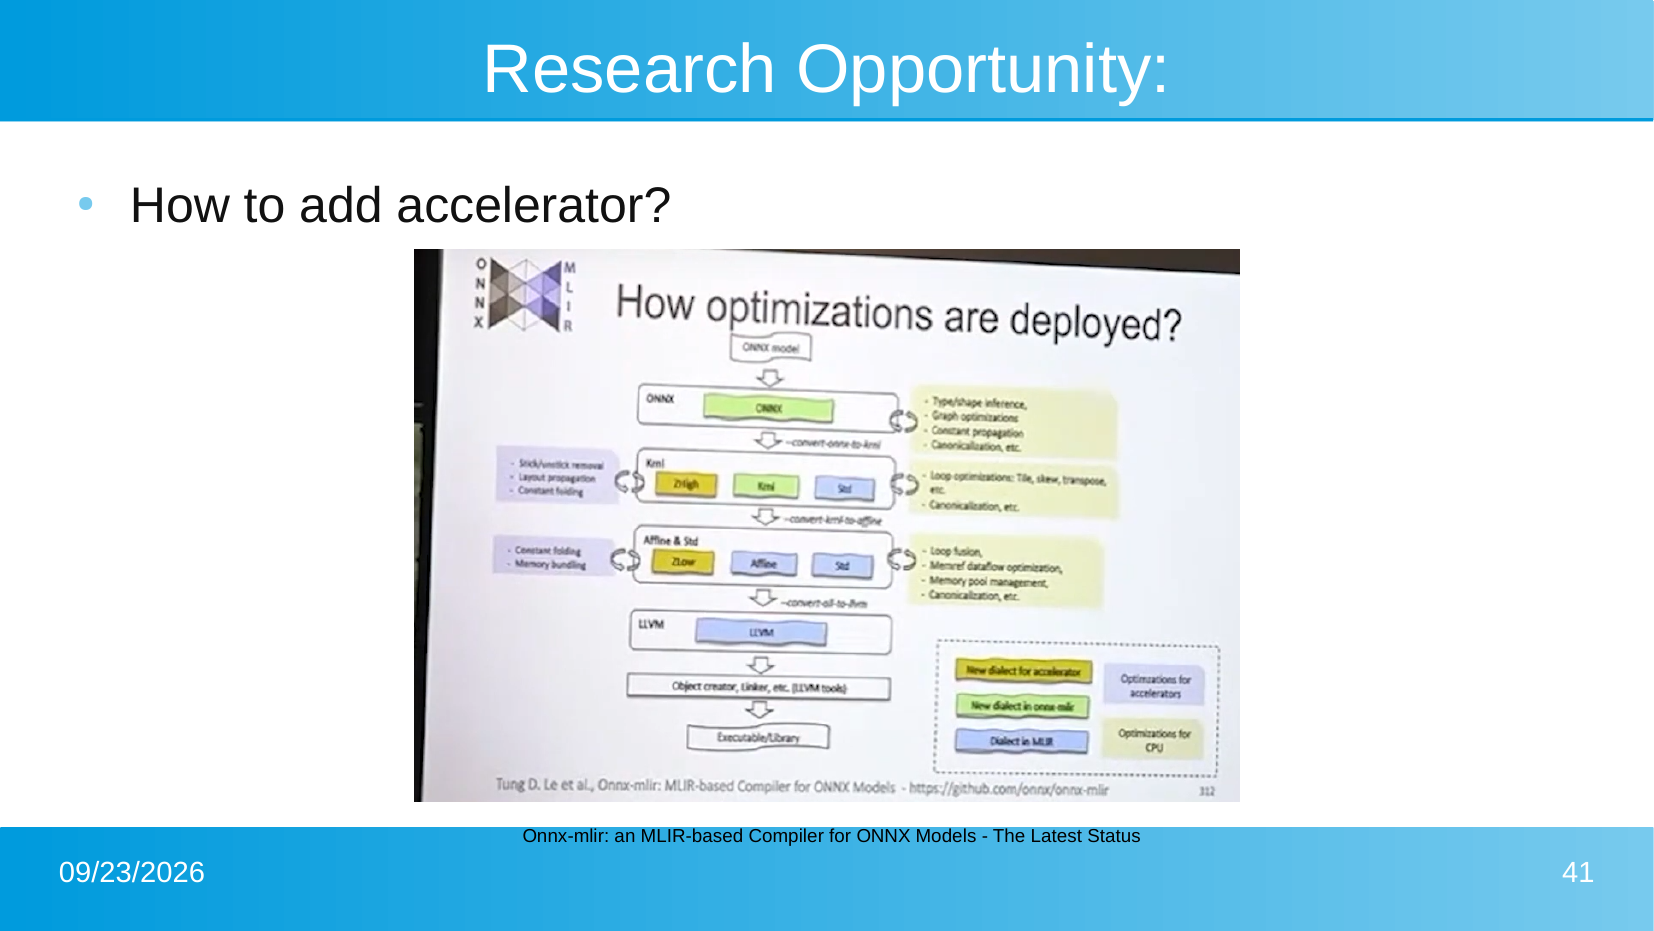

# Research Opportunity:
How to add accelerator?
Onnx-mlir: an MLIR-based Compiler for ONNX Models - The Latest Status
41